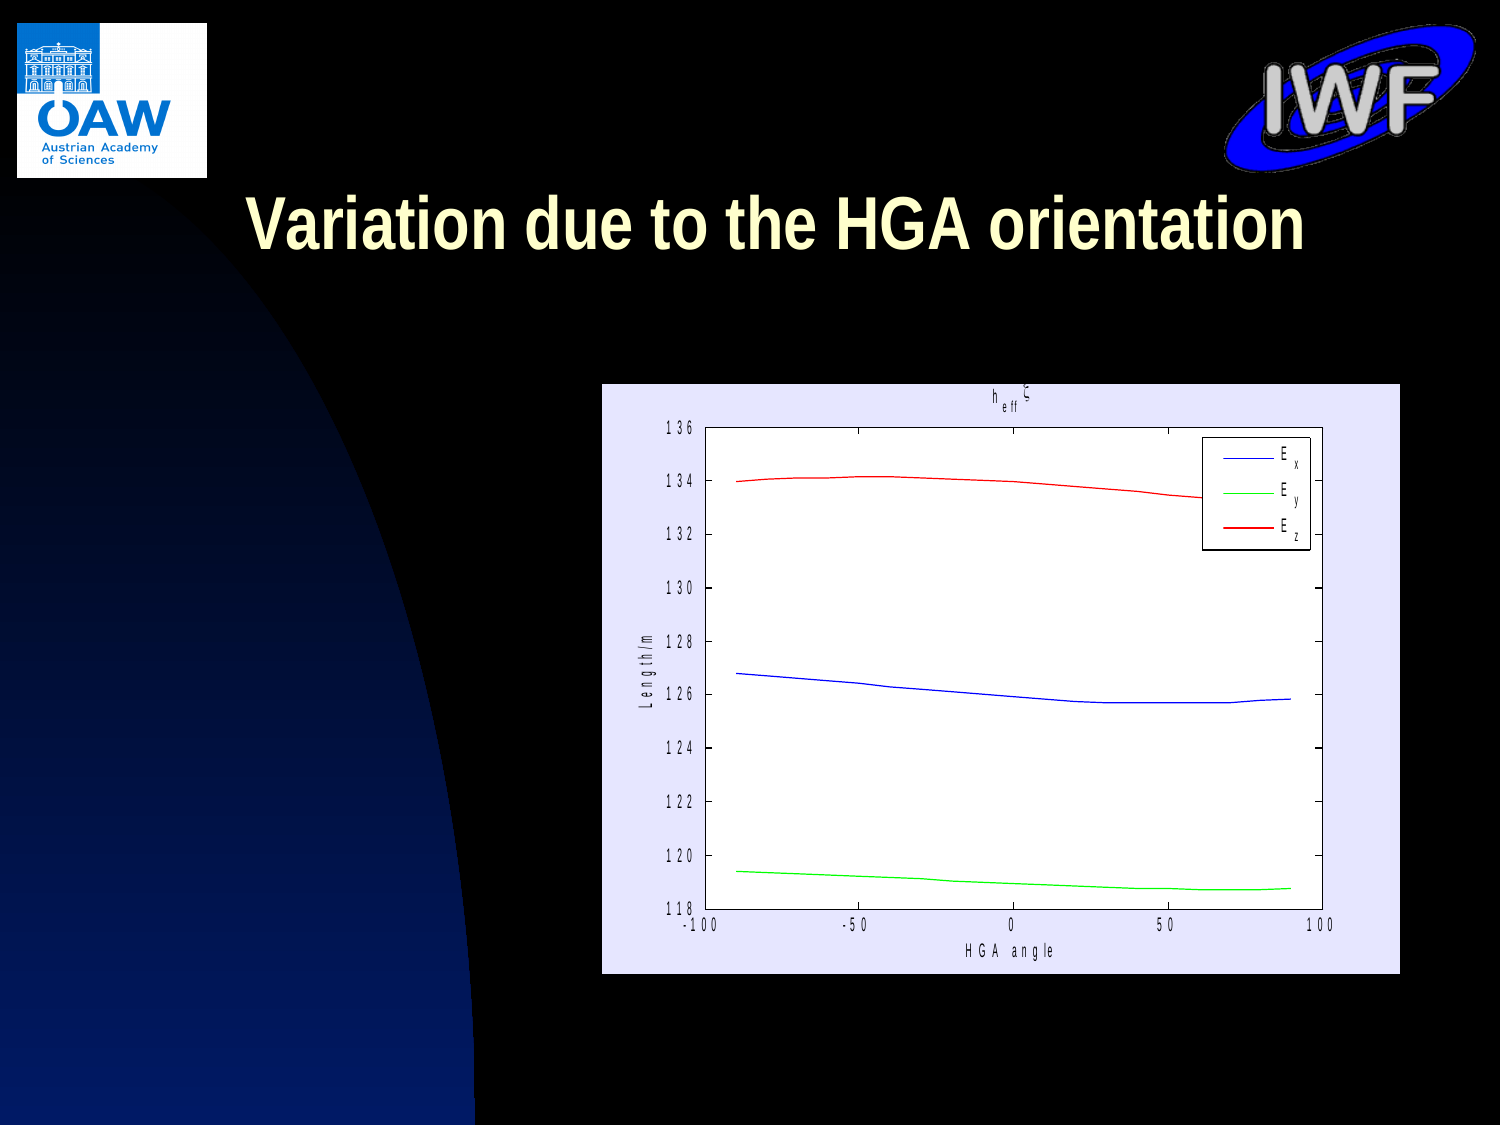

# Variation due to the HGA orientation